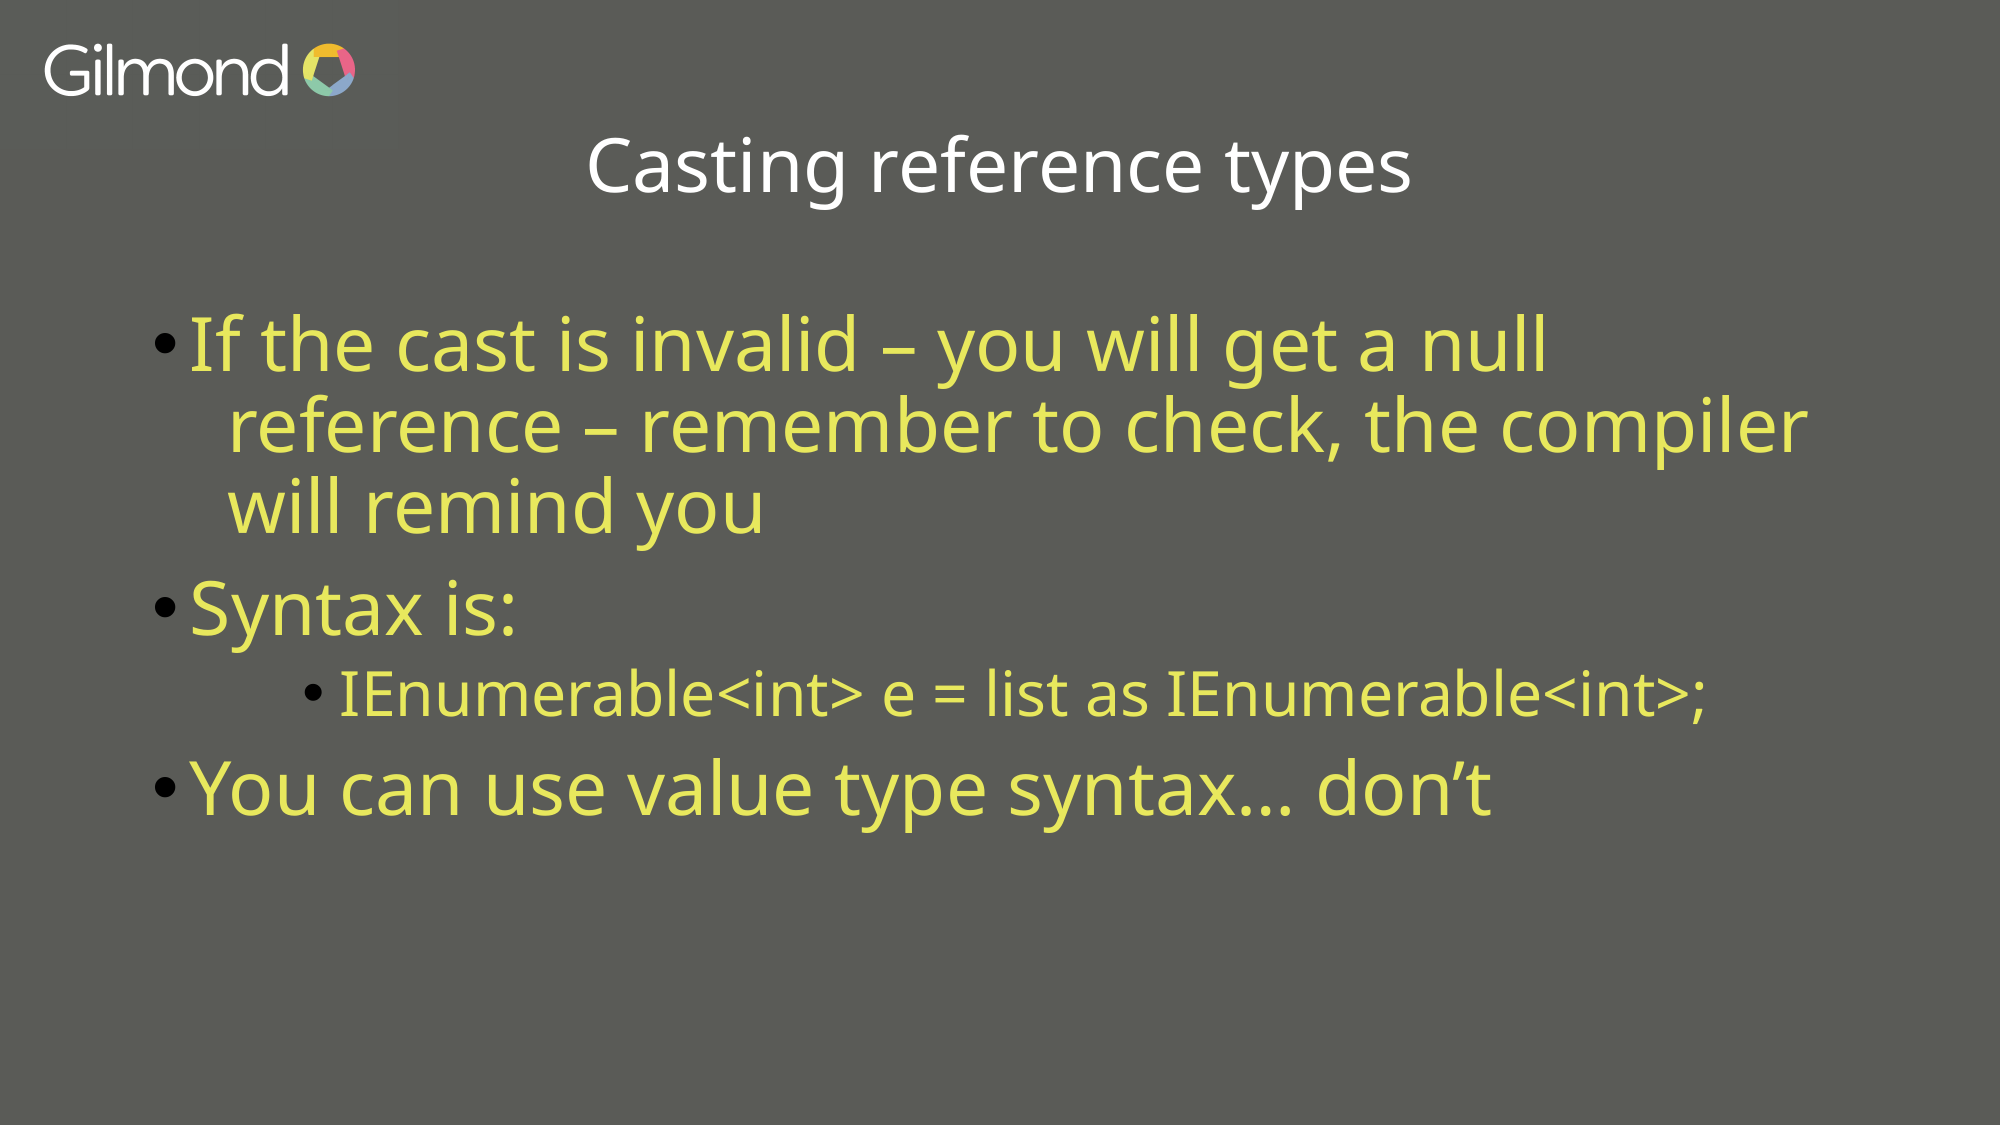

# Casting reference types
If the cast is invalid – you will get a null reference – remember to check, the compiler will remind you
Syntax is:
IEnumerable<int> e = list as IEnumerable<int>;
You can use value type syntax… don’t